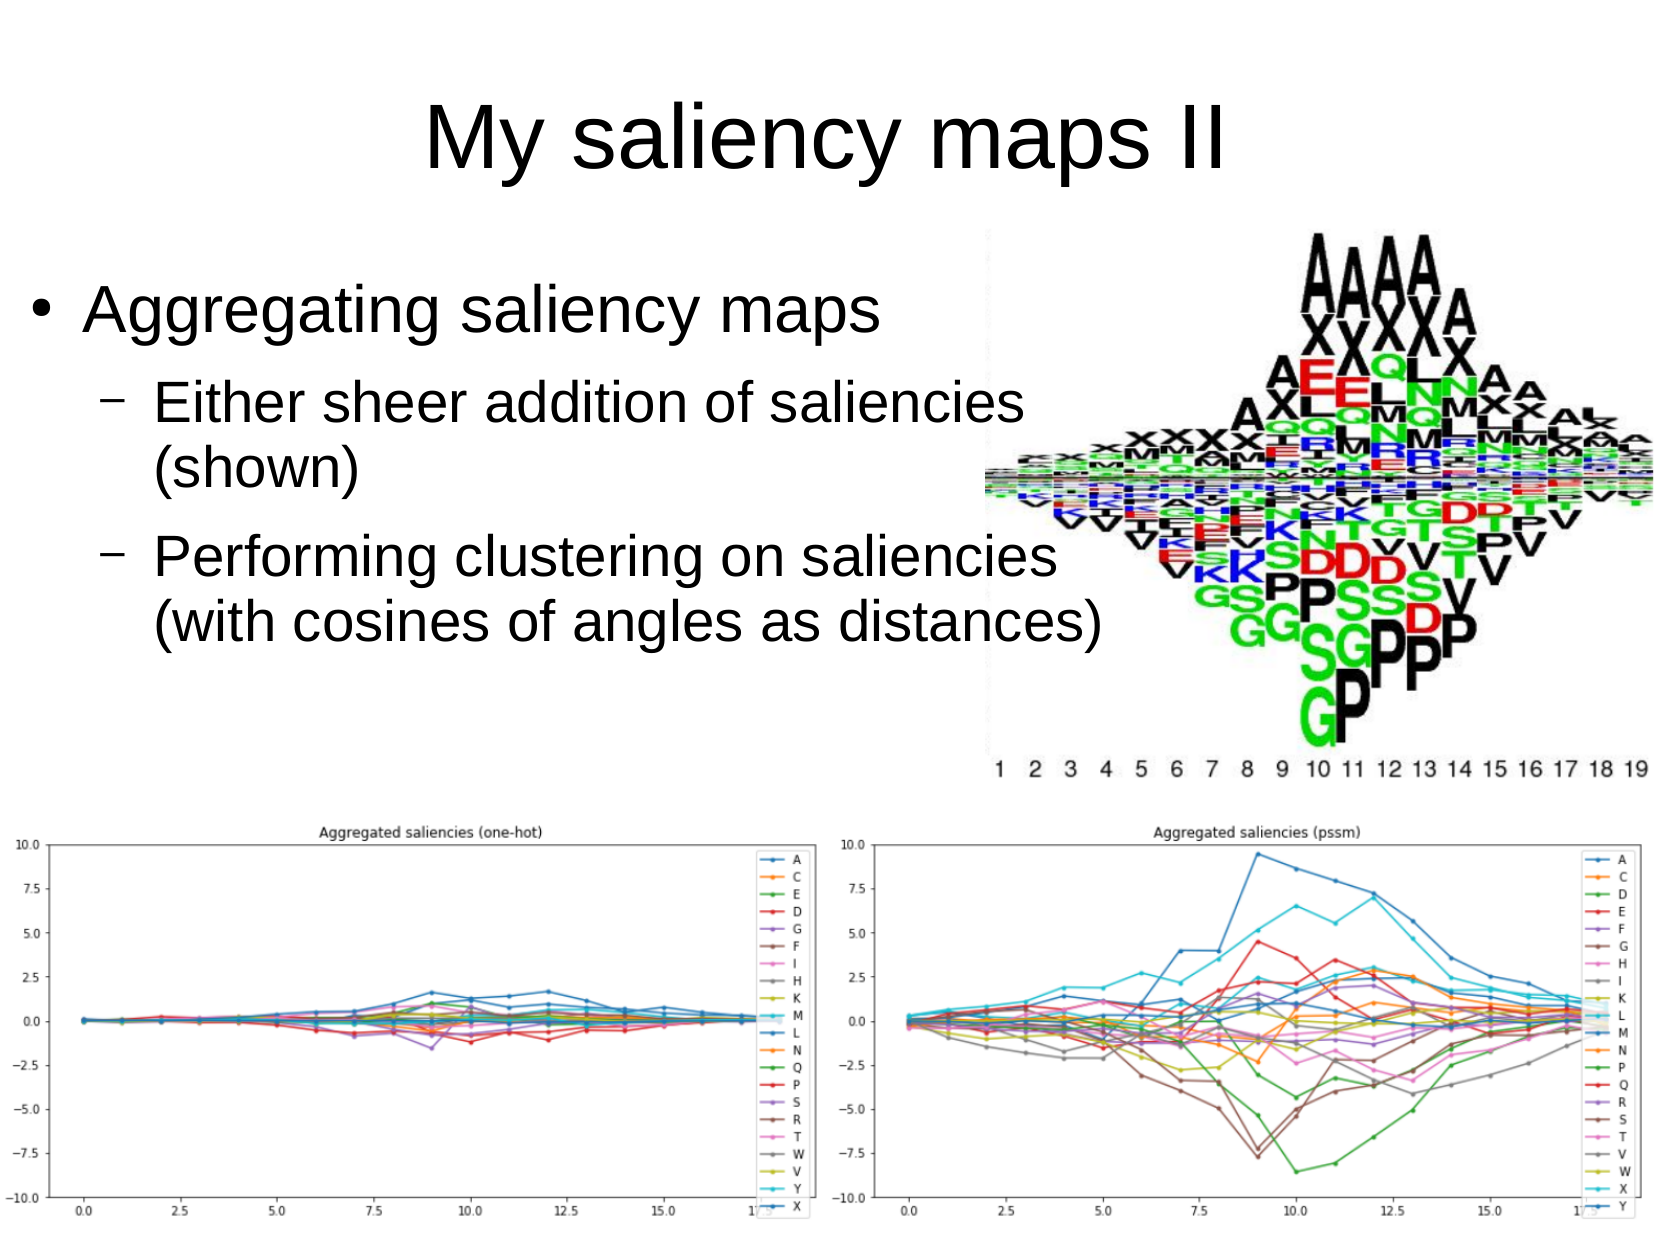

# My saliency maps II
Aggregating saliency maps
Either sheer addition of saliencies (shown)
Performing clustering on saliencies (with cosines of angles as distances)